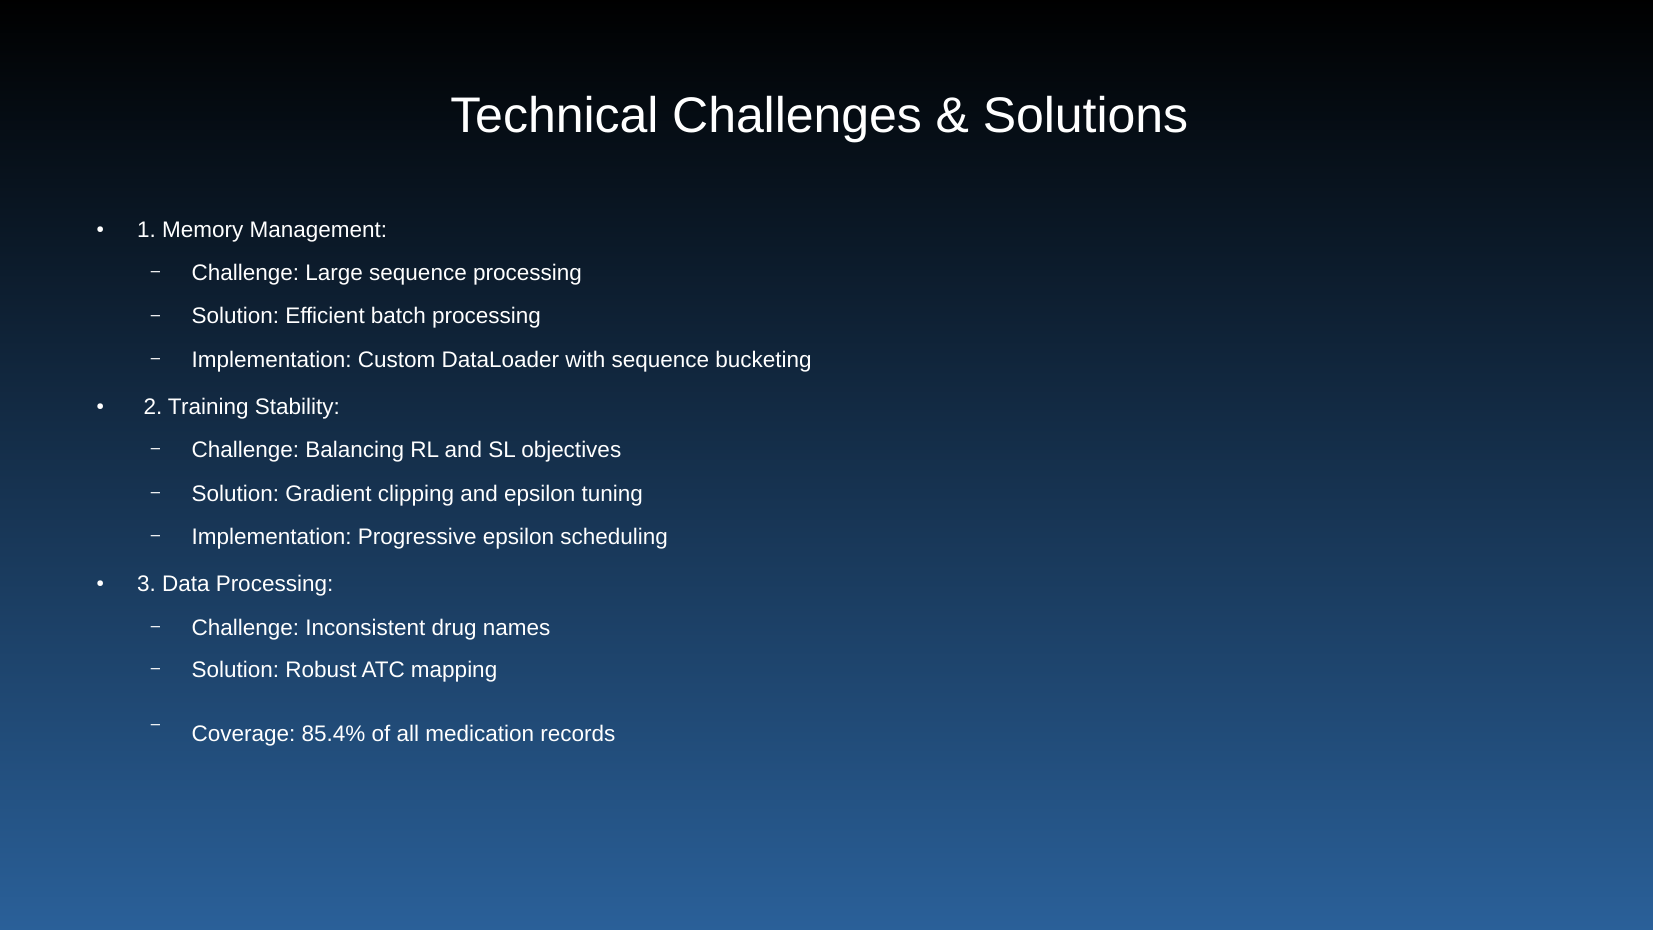

# Technical Challenges & Solutions
1. Memory Management:
Challenge: Large sequence processing
Solution: Efficient batch processing
Implementation: Custom DataLoader with sequence bucketing
 2. Training Stability:
Challenge: Balancing RL and SL objectives
Solution: Gradient clipping and epsilon tuning
Implementation: Progressive epsilon scheduling
3. Data Processing:
Challenge: Inconsistent drug names
Solution: Robust ATC mapping
Coverage: 85.4% of all medication records